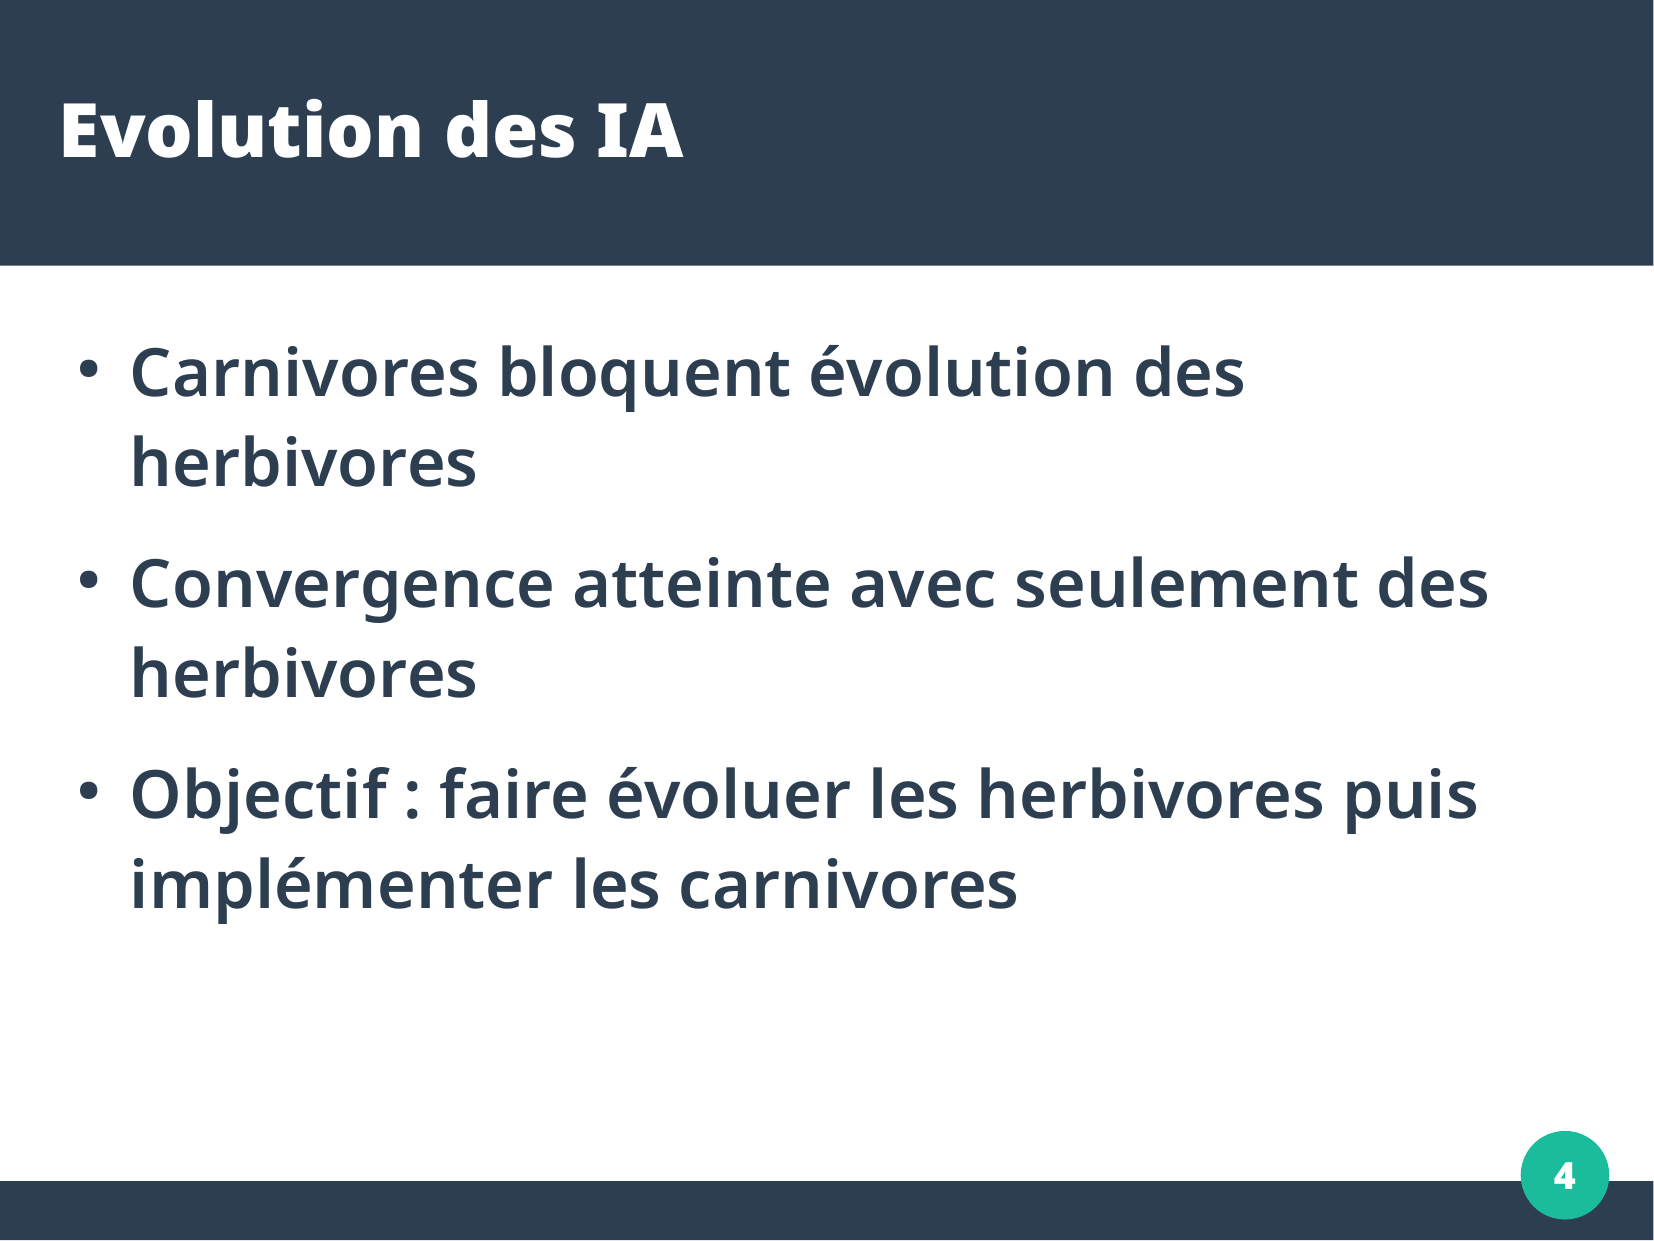

# Evolution des IA
Carnivores bloquent évolution des herbivores
Convergence atteinte avec seulement des herbivores
Objectif : faire évoluer les herbivores puis implémenter les carnivores
4